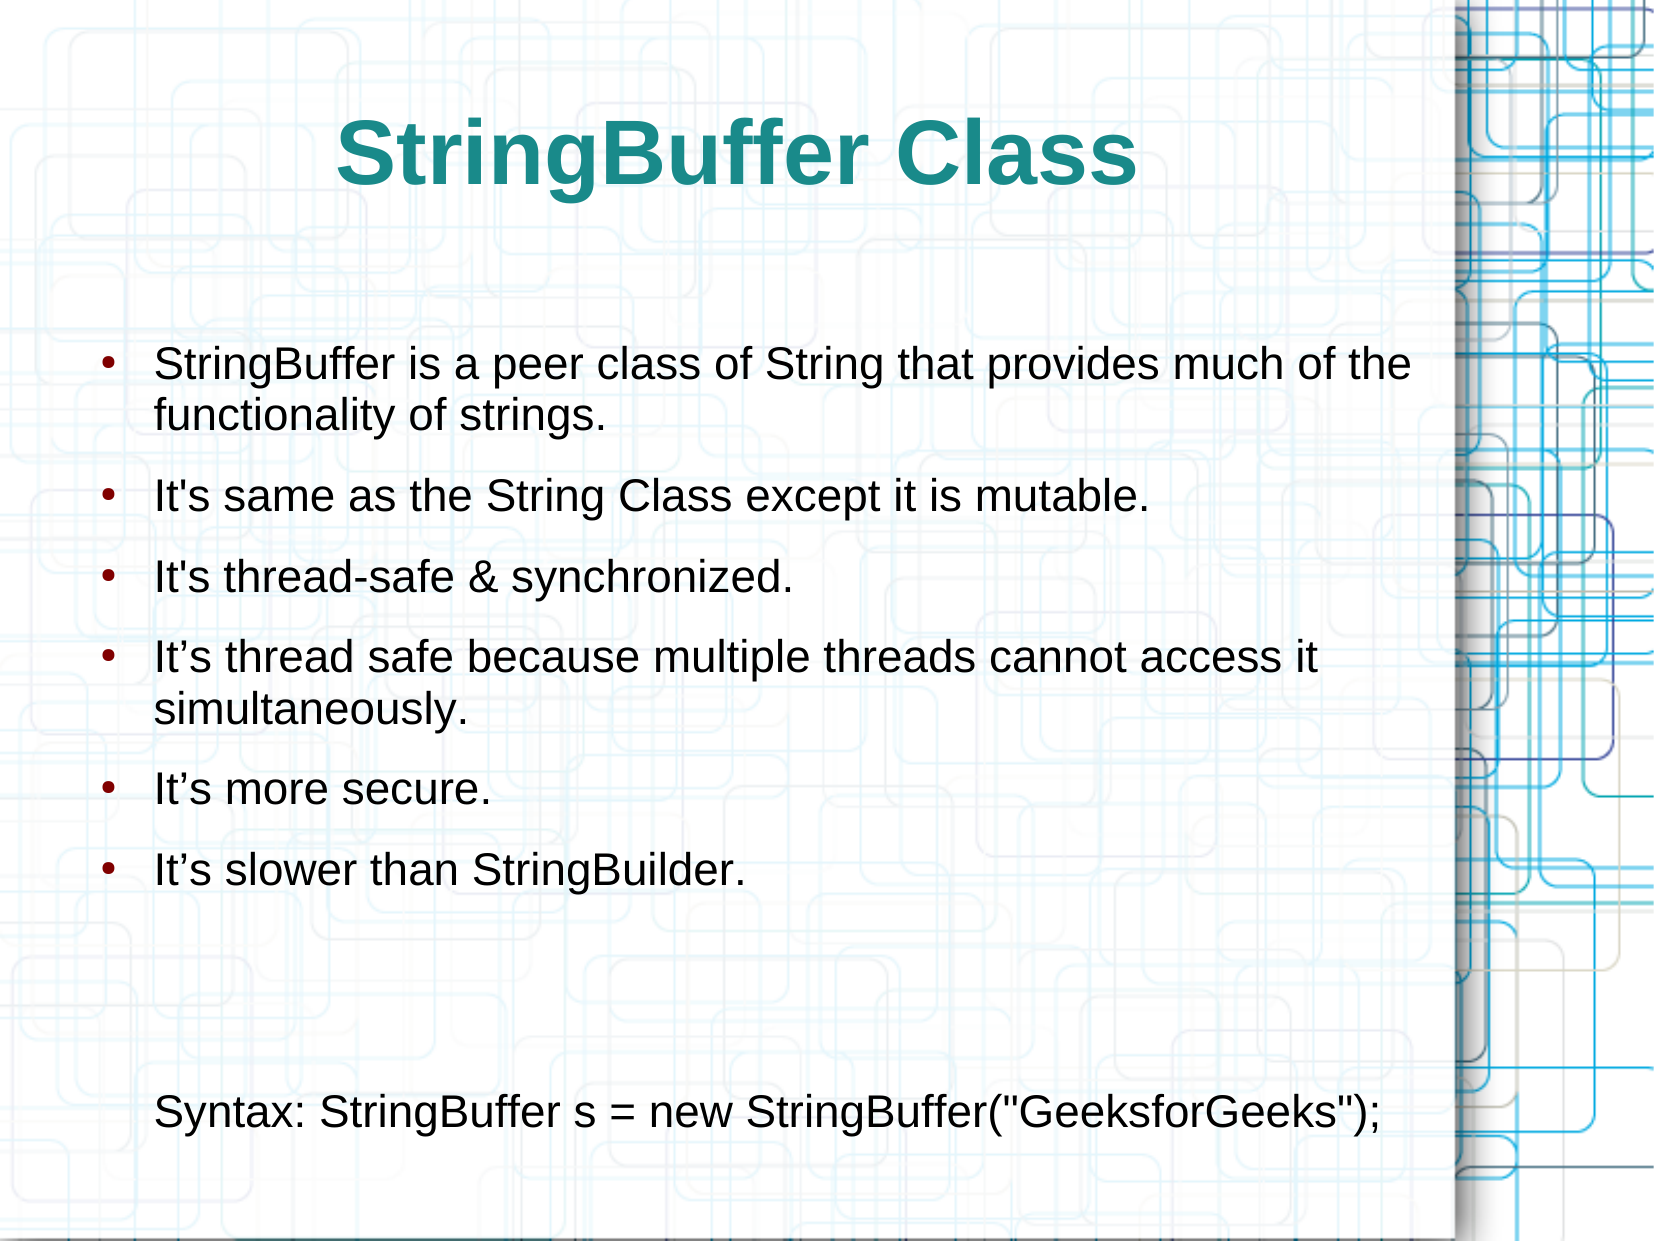

# StringBuffer Class
StringBuffer is a peer class of String that provides much of the functionality of strings.
It's same as the String Class except it is mutable.
It's thread-safe & synchronized.
It’s thread safe because multiple threads cannot access it simultaneously.
It’s more secure.
It’s slower than StringBuilder.
Syntax: StringBuffer s = new StringBuffer("GeeksforGeeks");